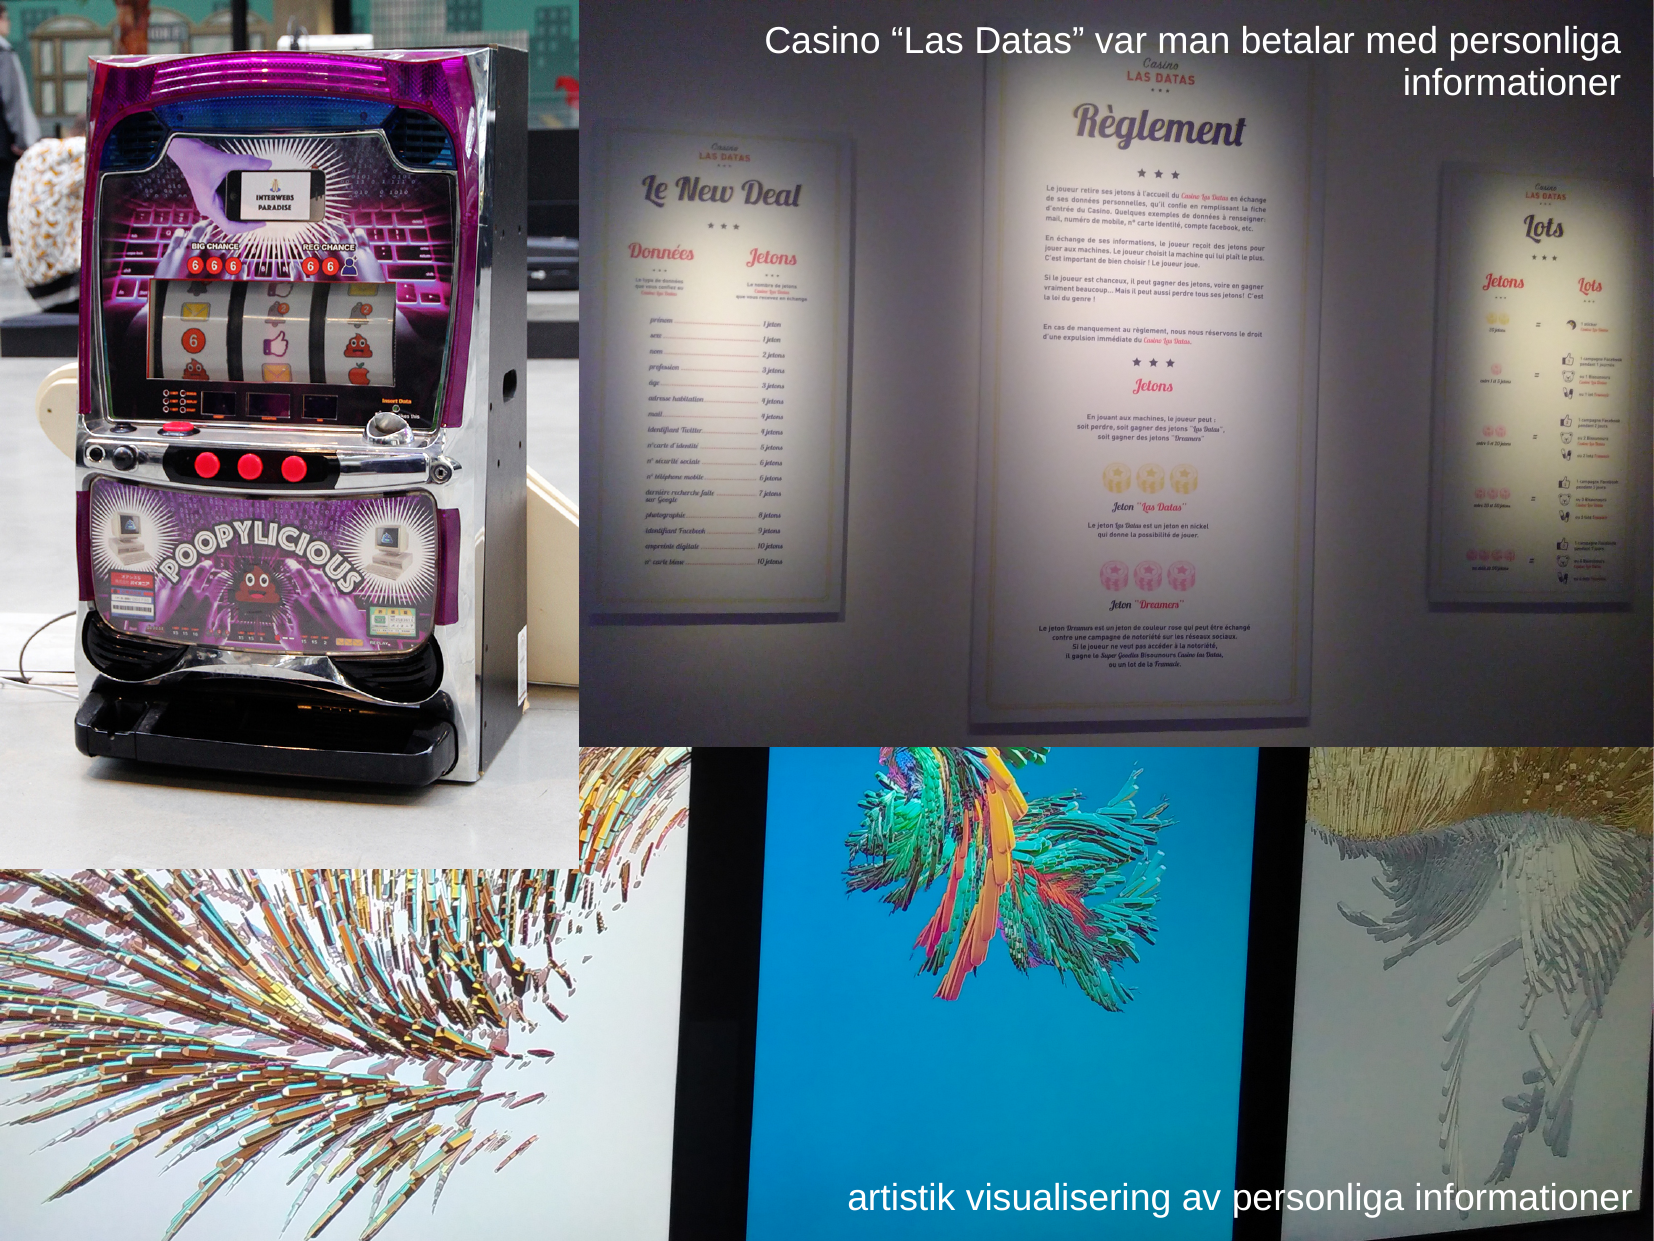

Casino “Las Datas” var man betalar med personliga informationer
artistik visualisering av personliga informationer